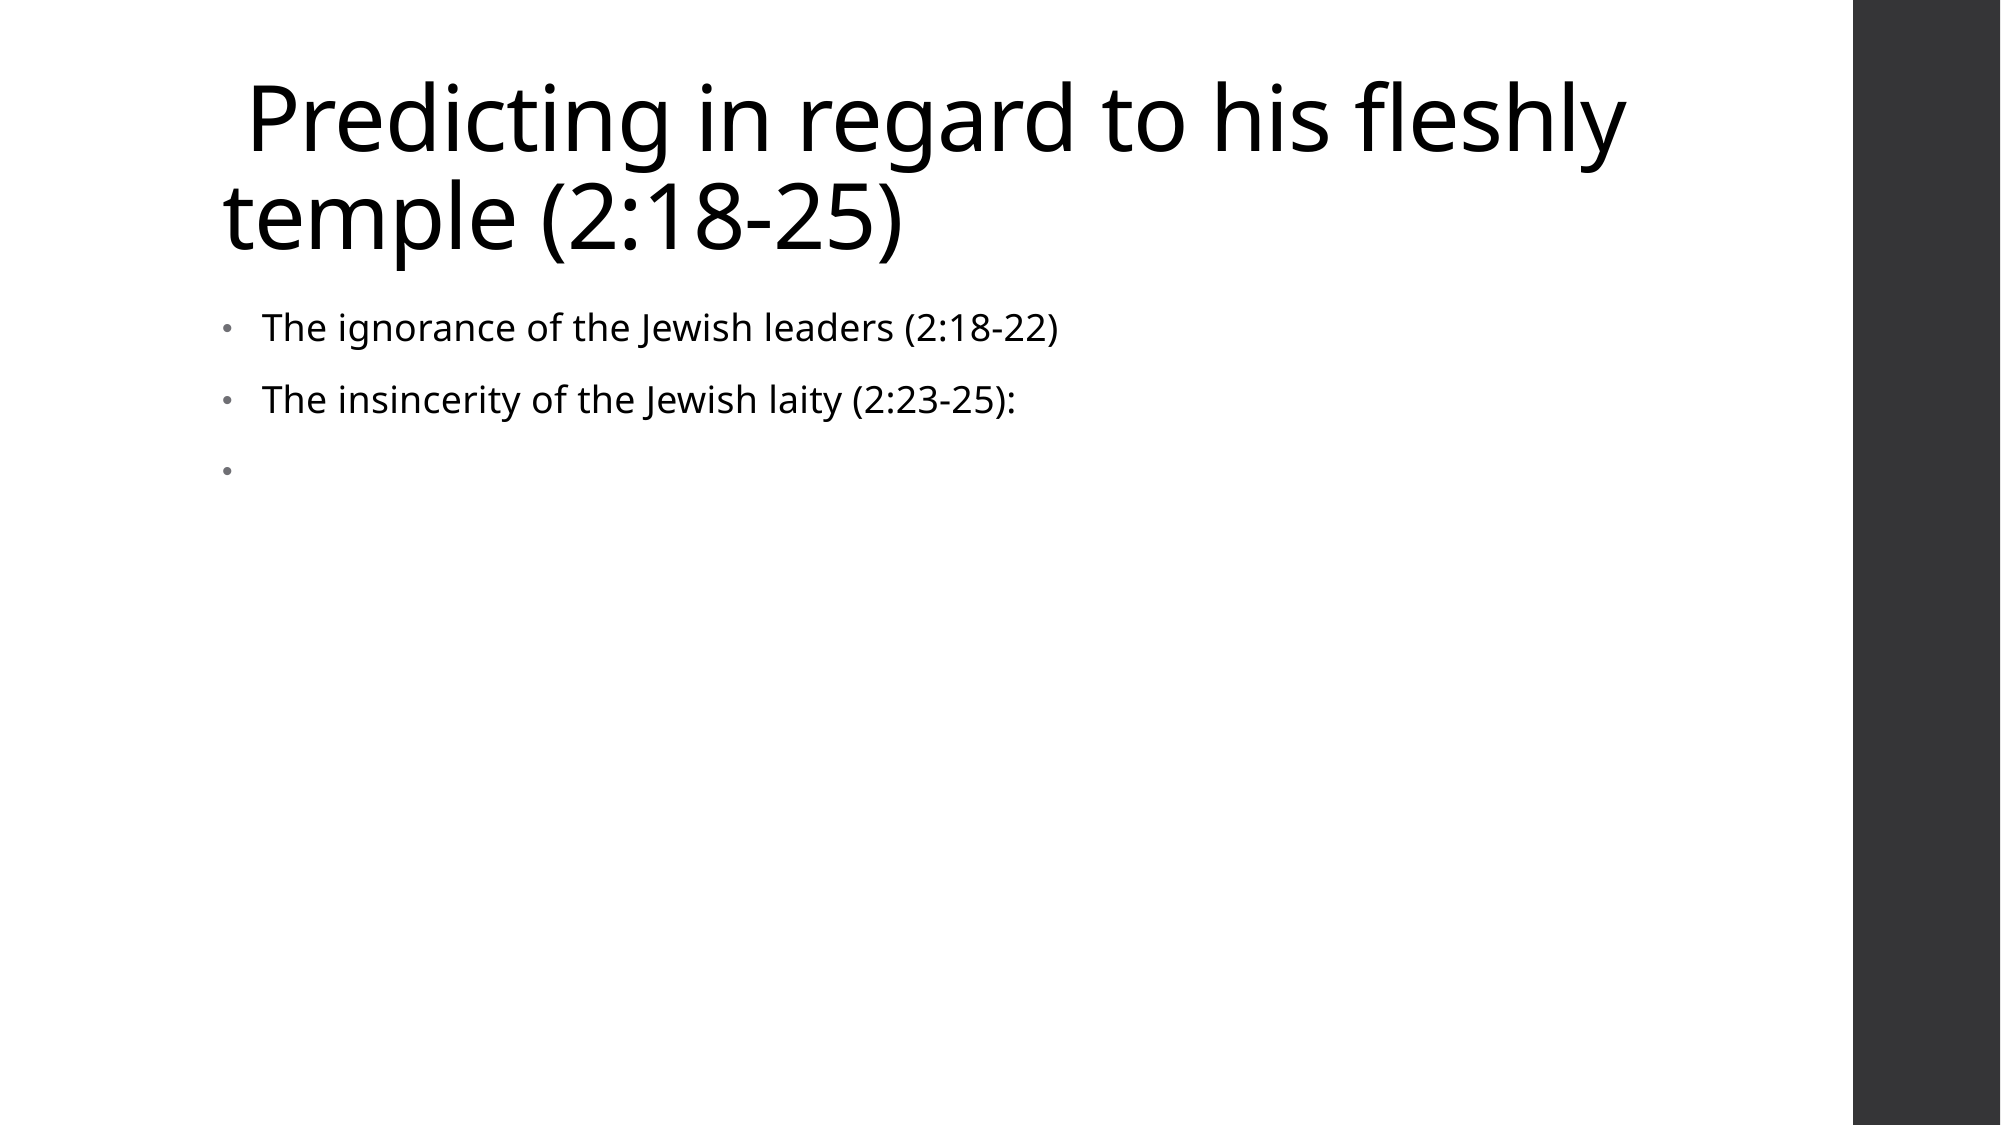

# Predicting in regard to his fleshly temple (2:18-25)
 The ignorance of the Jewish leaders (2:18-22)
 The insincerity of the Jewish laity (2:23-25):